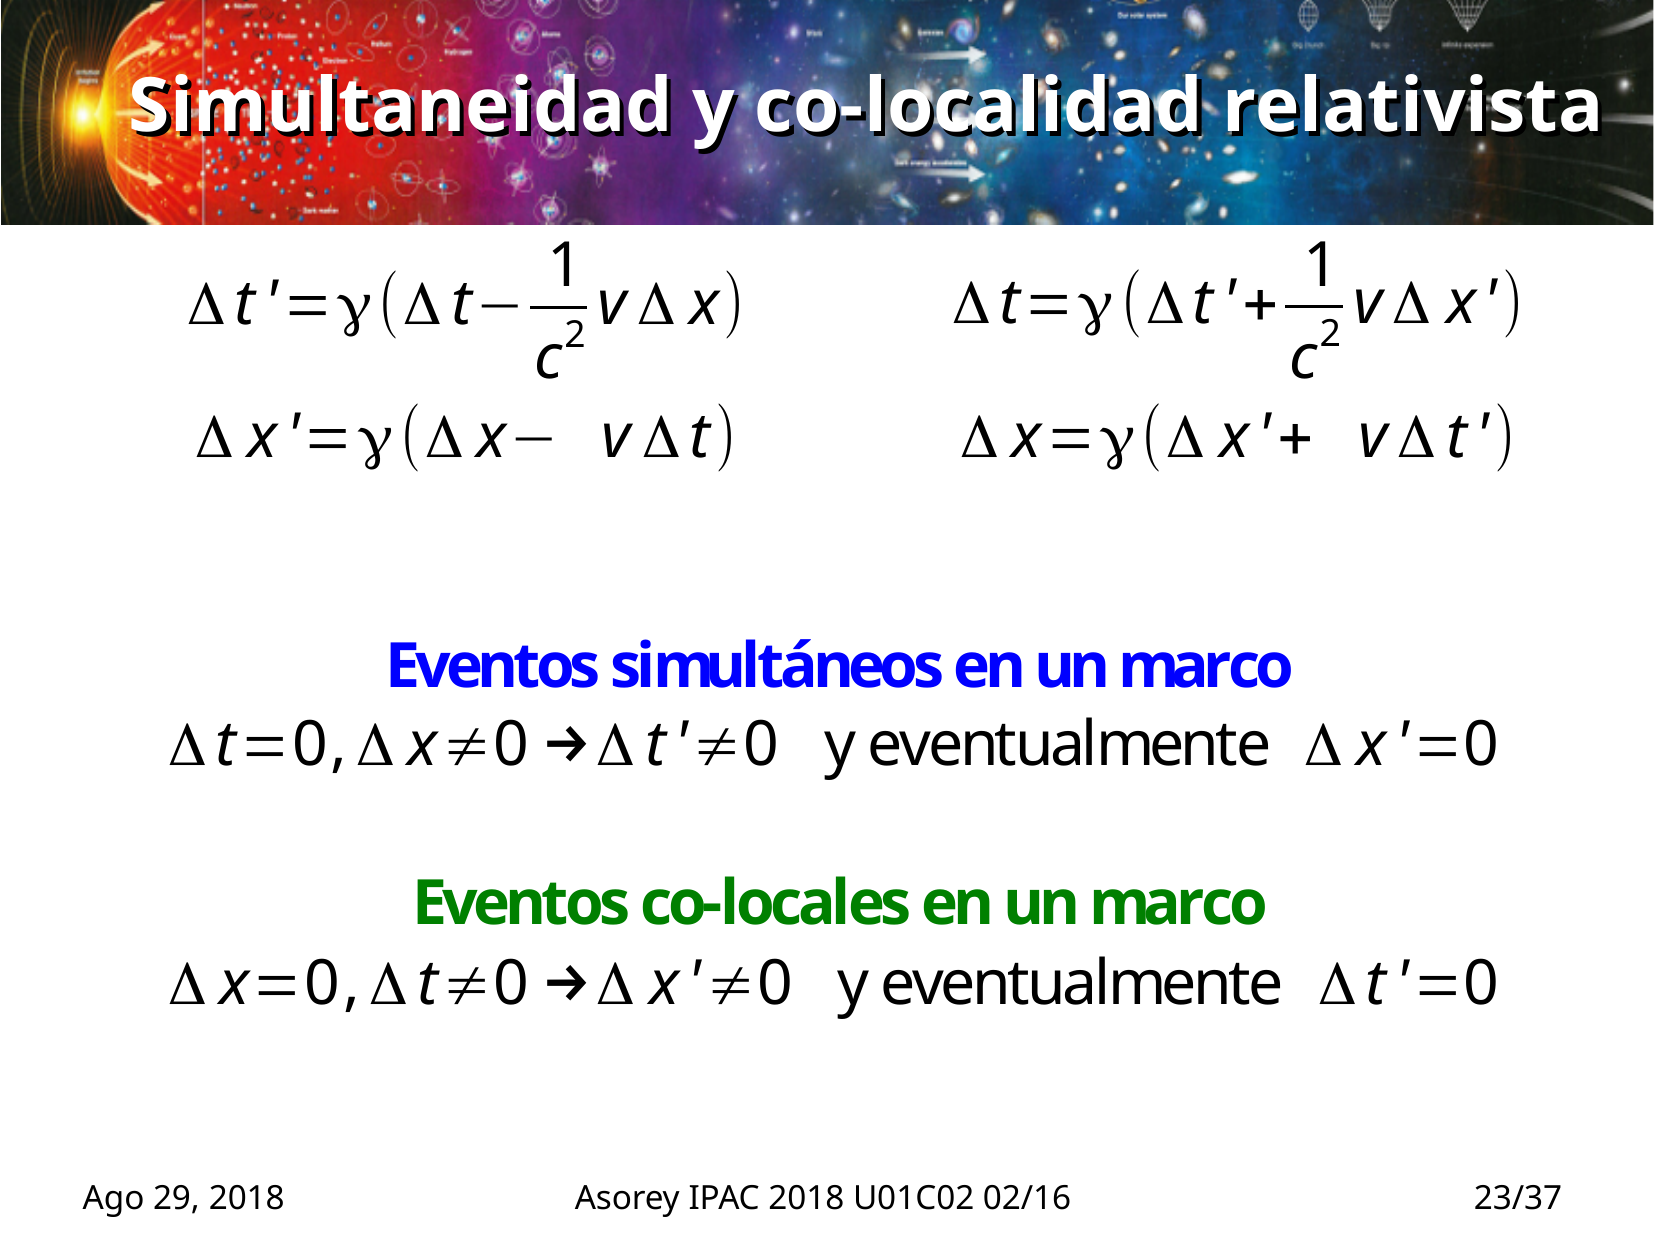

# Simultaneidad y co-localidad relativista
Ago 29, 2018
Asorey IPAC 2018 U01C02 02/16
23